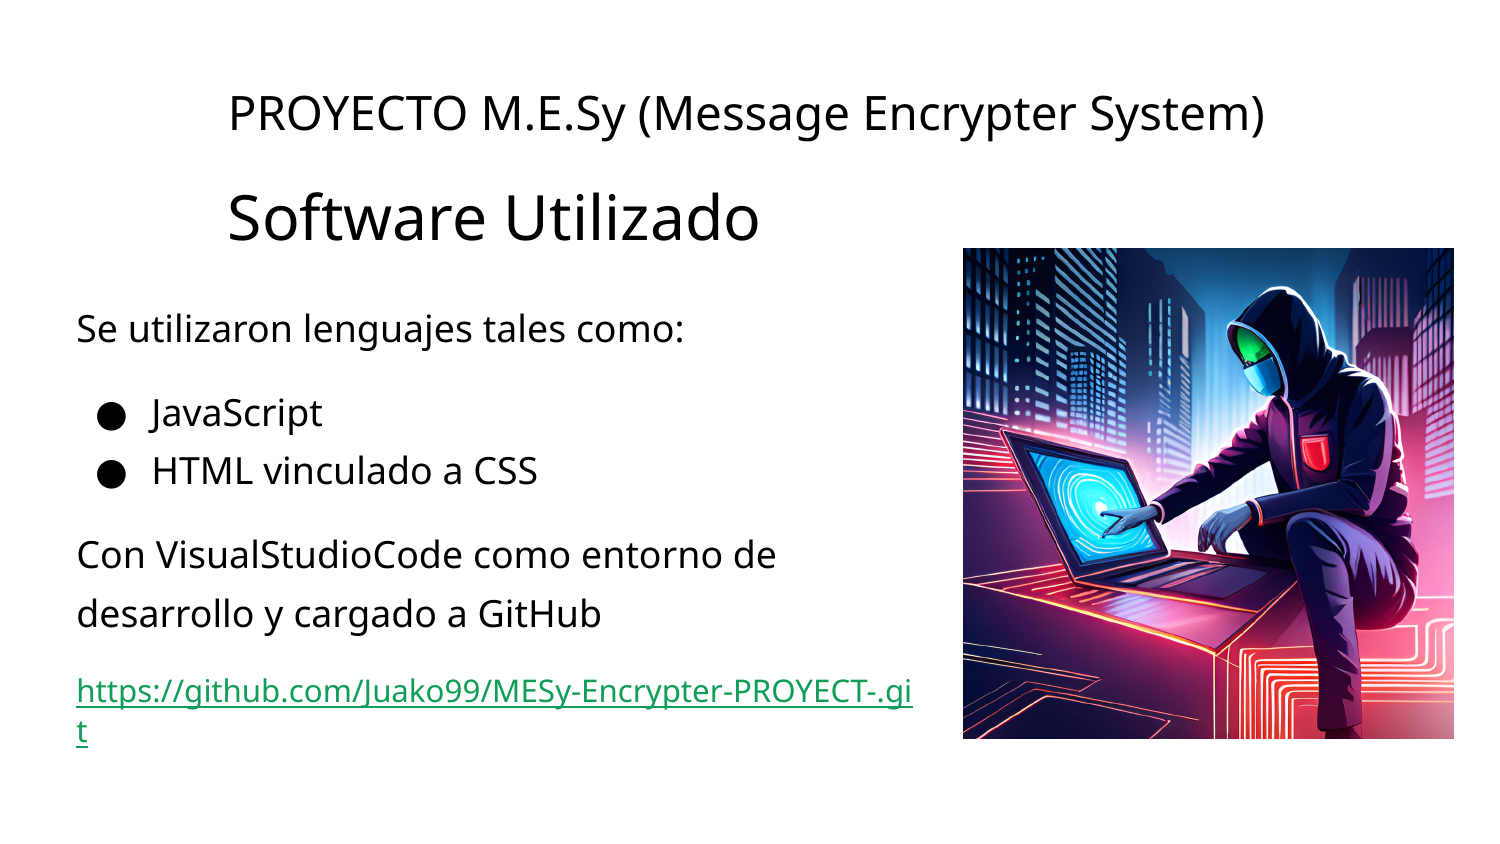

# PROYECTO M.E.Sy (Message Encrypter System)
Software Utilizado
Se utilizaron lenguajes tales como:
JavaScript
HTML vinculado a CSS
Con VisualStudioCode como entorno de desarrollo y cargado a GitHub
https://github.com/Juako99/MESy-Encrypter-PROYECT-.git